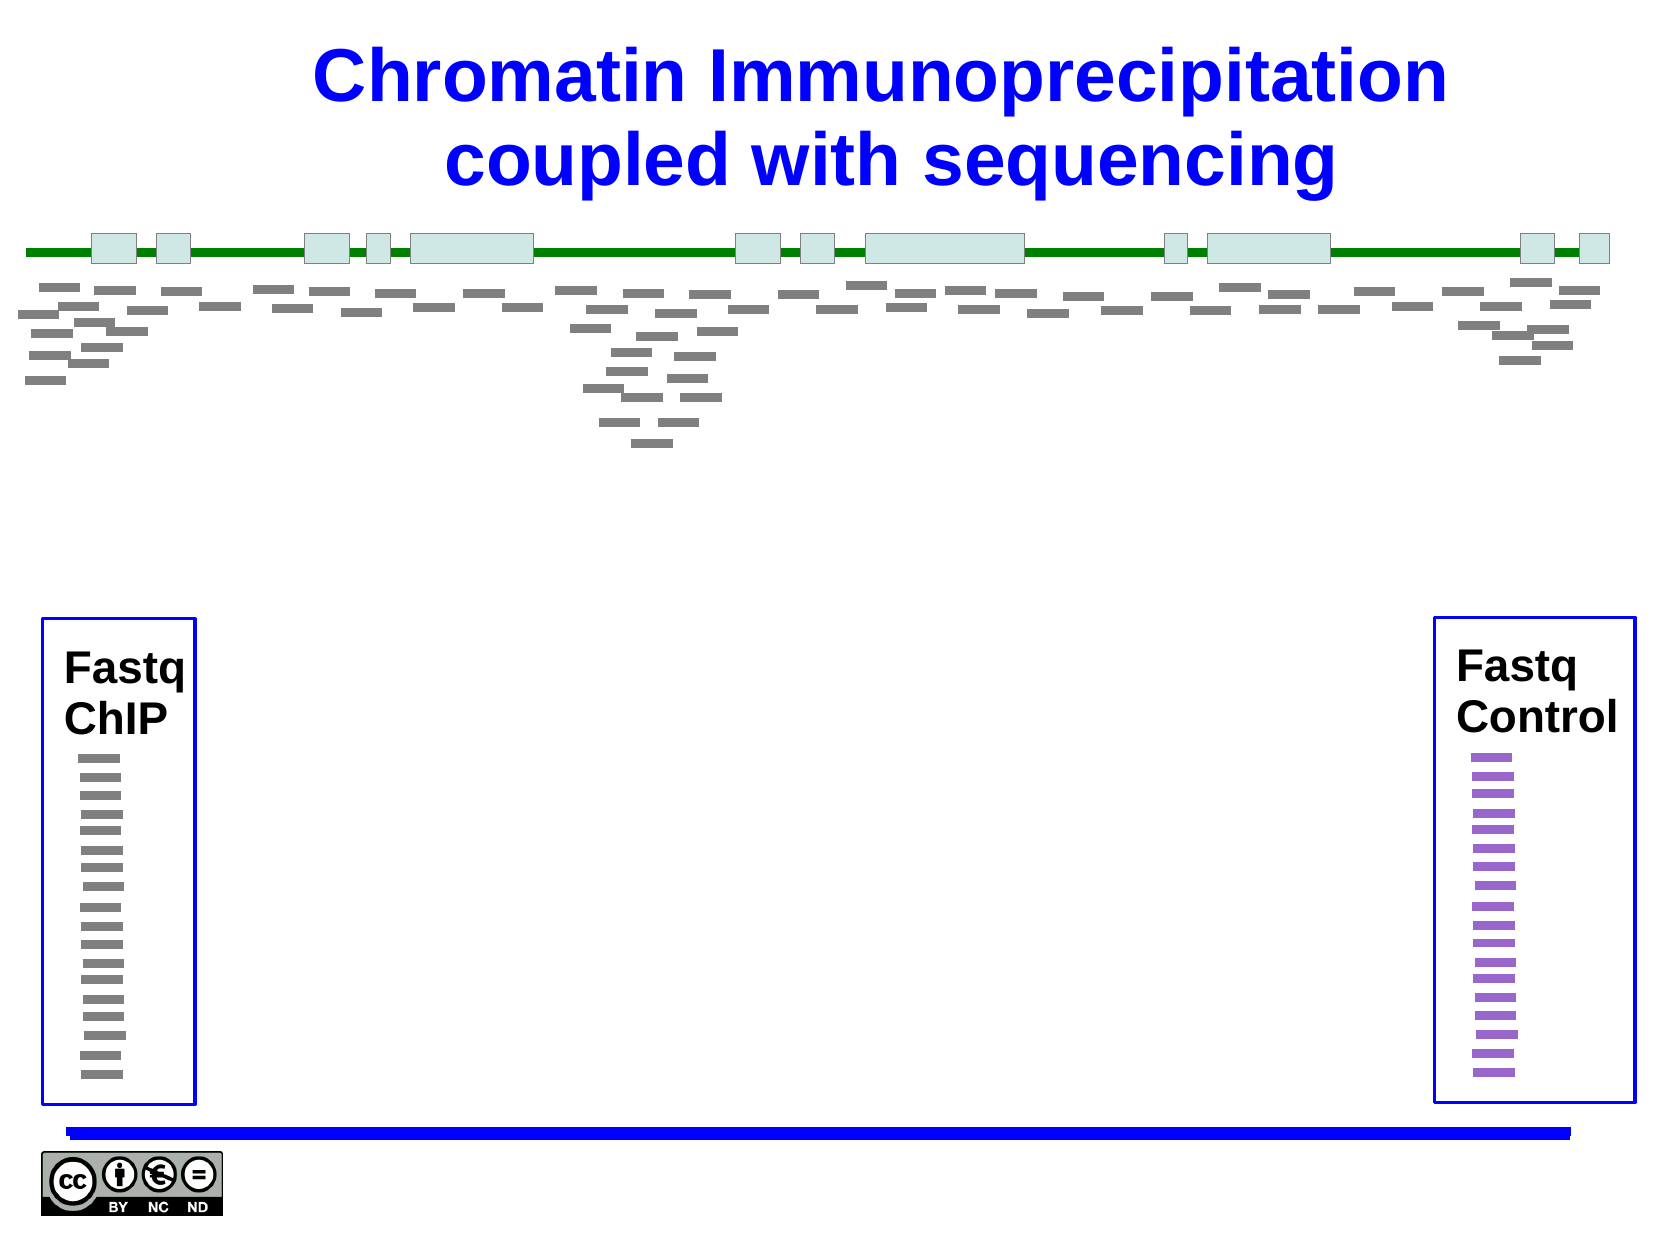

# Chromatin Immunoprecipitation coupled with sequencing
Fastq
Control
Fastq
ChIP